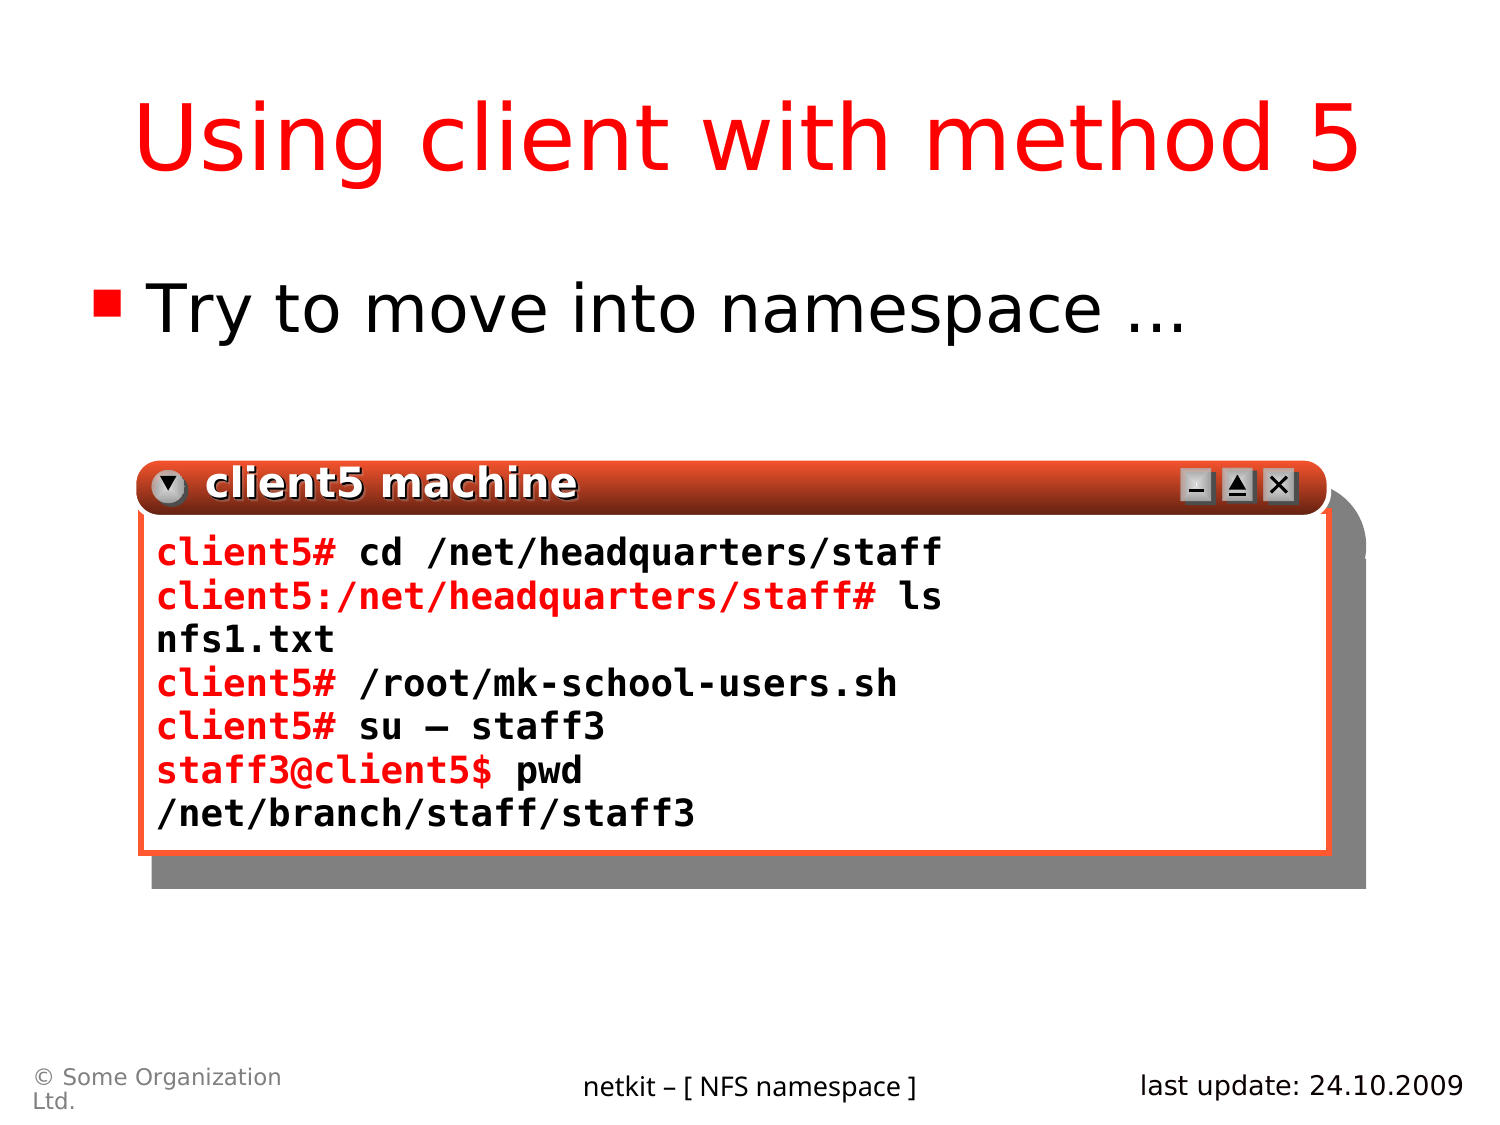

# Using client with method 5
Try to move into namespace ...
client5 machine
client5# cd /net/headquarters/staff
client5:/net/headquarters/staff# ls
nfs1.txt
client5# /root/mk-school-users.sh
client5# su – staff3
staff3@client5$ pwd
/net/branch/staff/staff3
NFS namespace
24.10.2009